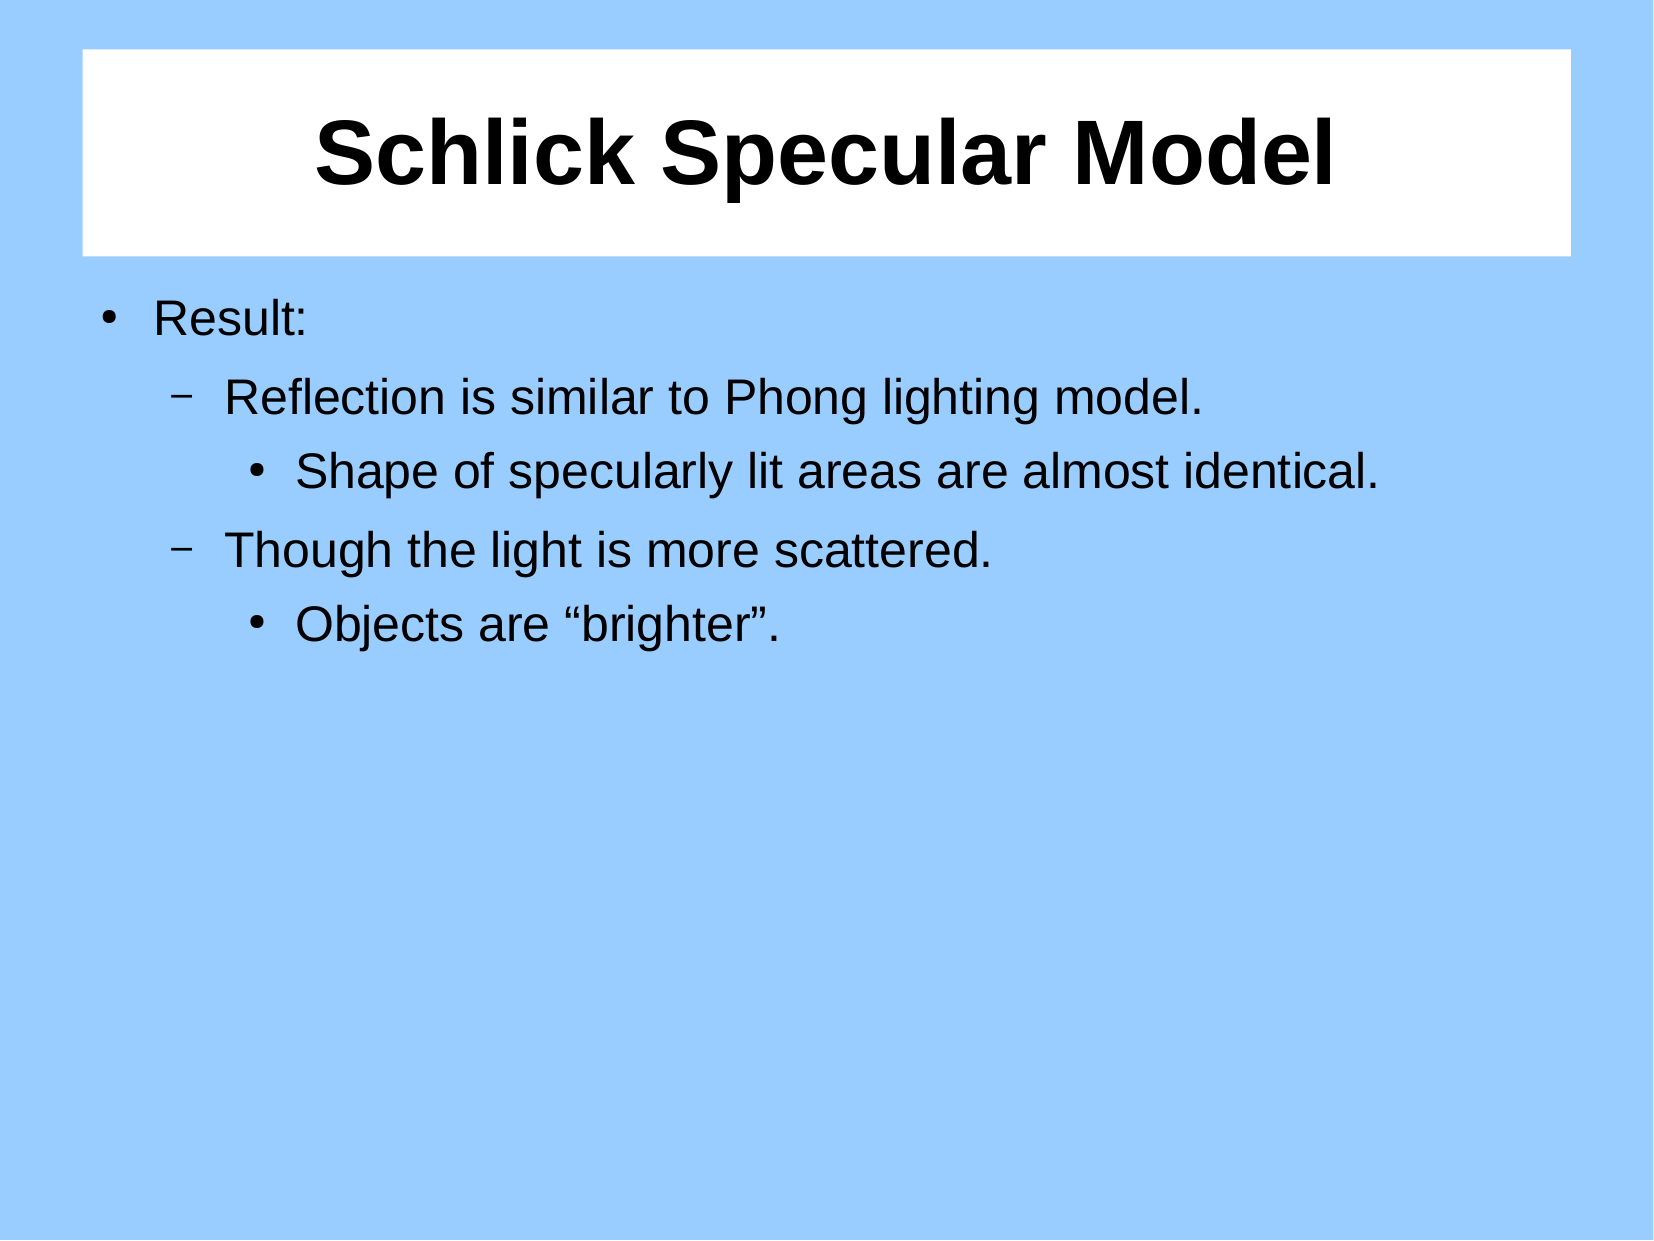

# Schlick Specular Model
Result:
Reflection is similar to Phong lighting model.
Shape of specularly lit areas are almost identical.
Though the light is more scattered.
Objects are “brighter”.